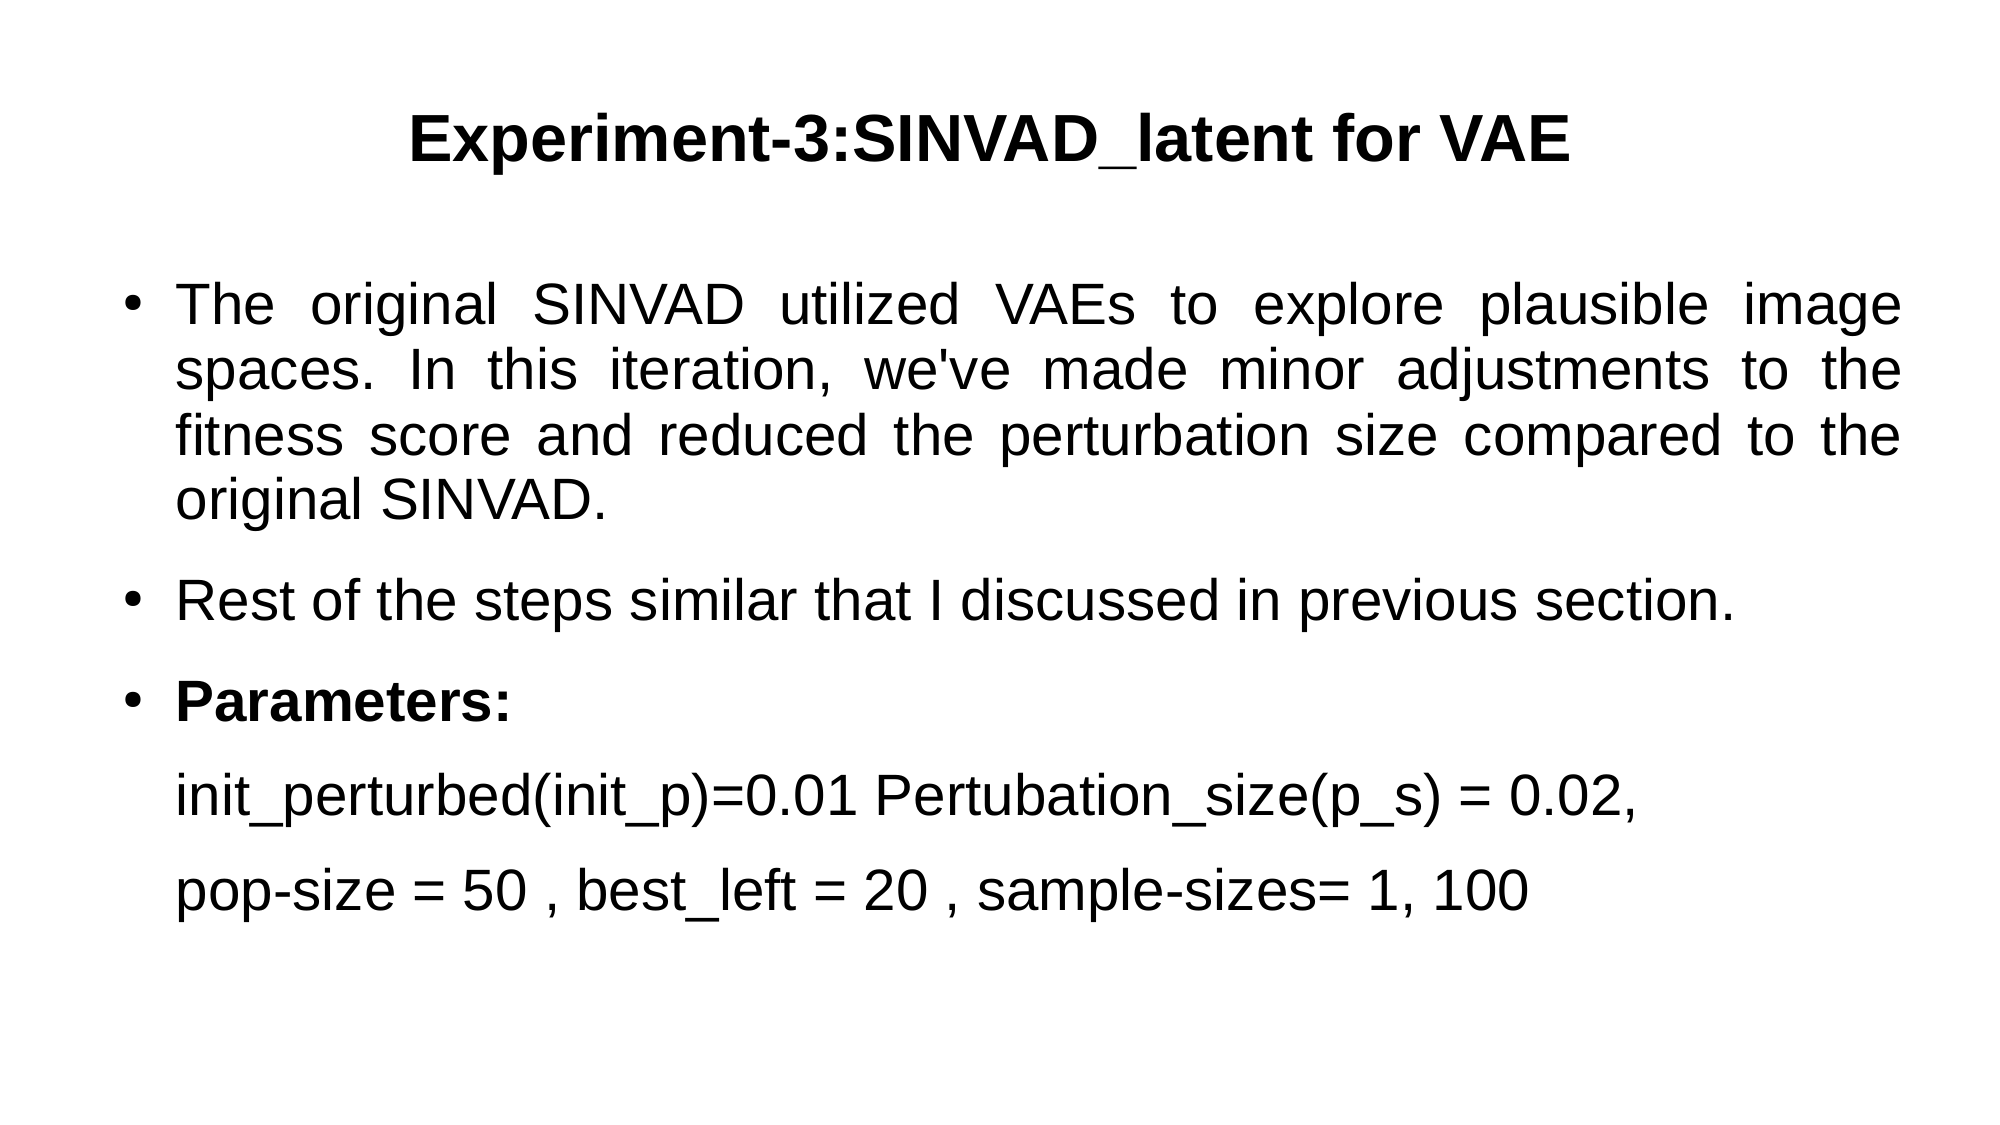

# Experiment-3:SINVAD_latent for VAE
The original SINVAD utilized VAEs to explore plausible image spaces. In this iteration, we've made minor adjustments to the fitness score and reduced the perturbation size compared to the original SINVAD.
Rest of the steps similar that I discussed in previous section.
Parameters:
init_perturbed(init_p)=0.01 Pertubation_size(p_s) = 0.02,
pop-size = 50 , best_left = 20 , sample-sizes= 1, 100